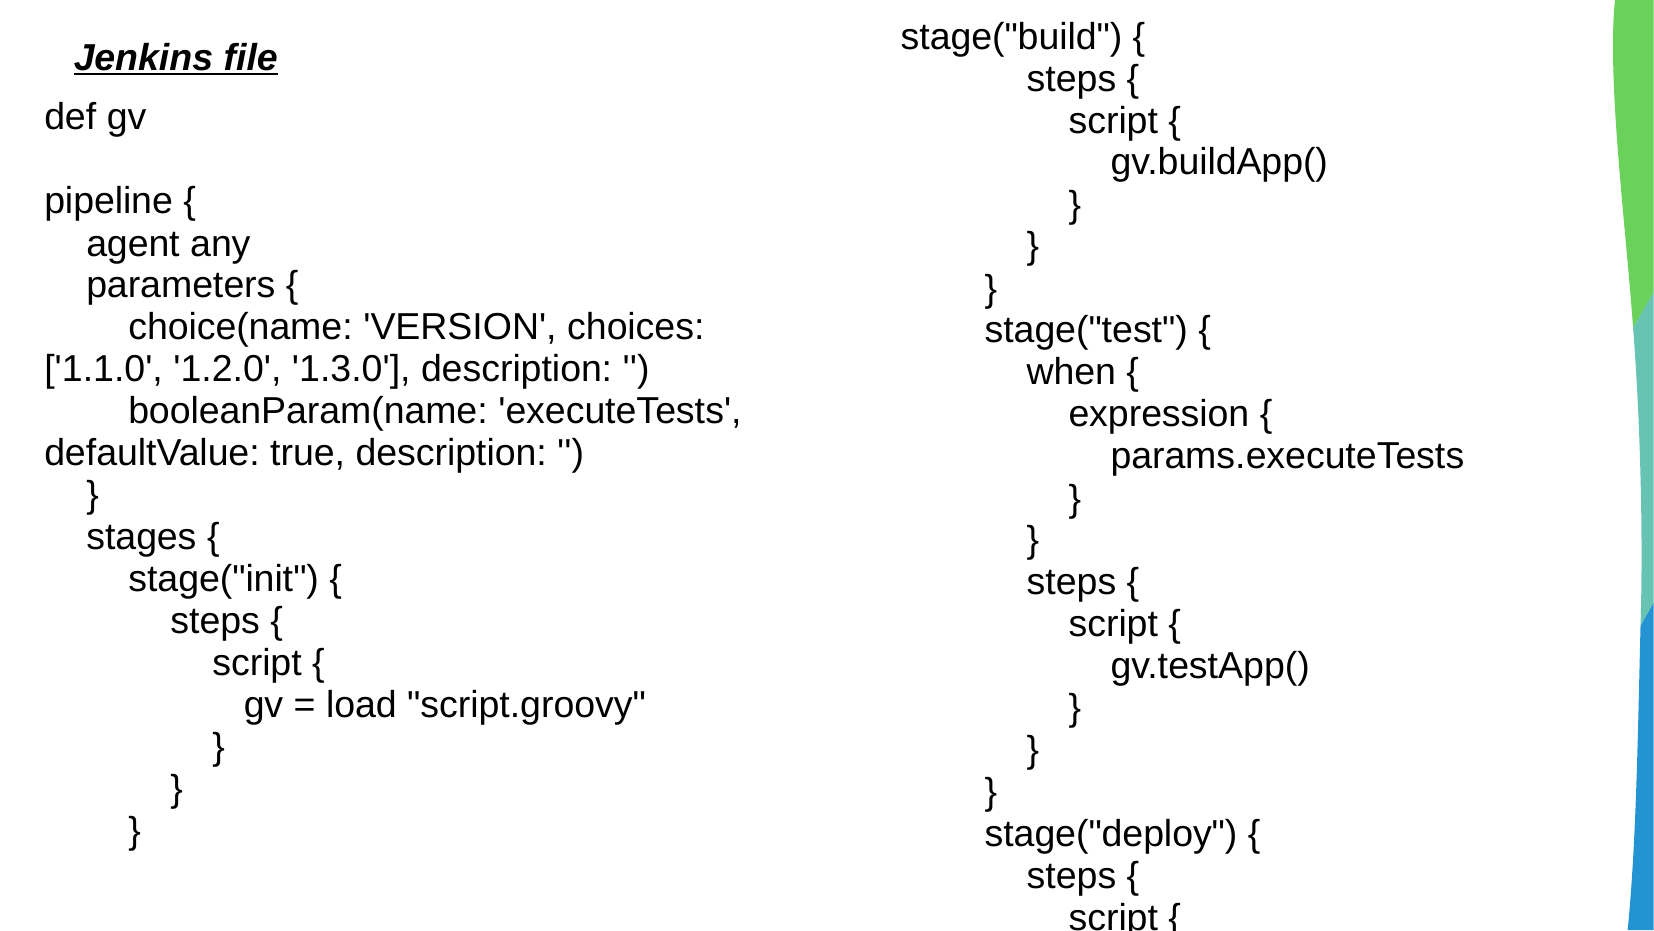

stage("build") {
 steps {
 script {
 gv.buildApp()
 }
 }
 }
 stage("test") {
 when {
 expression {
 params.executeTests
 }
 }
 steps {
 script {
 gv.testApp()
 }
 }
 }
 stage("deploy") {
 steps {
 script {
 gv.deployApp()
 }
 }
 }
 }
}
Jenkins file
def gv
pipeline {
 agent any
 parameters {
 choice(name: 'VERSION', choices: ['1.1.0', '1.2.0', '1.3.0'], description: '')
 booleanParam(name: 'executeTests', defaultValue: true, description: '')
 }
 stages {
 stage("init") {
 steps {
 script {
 gv = load "script.groovy"
 }
 }
 }